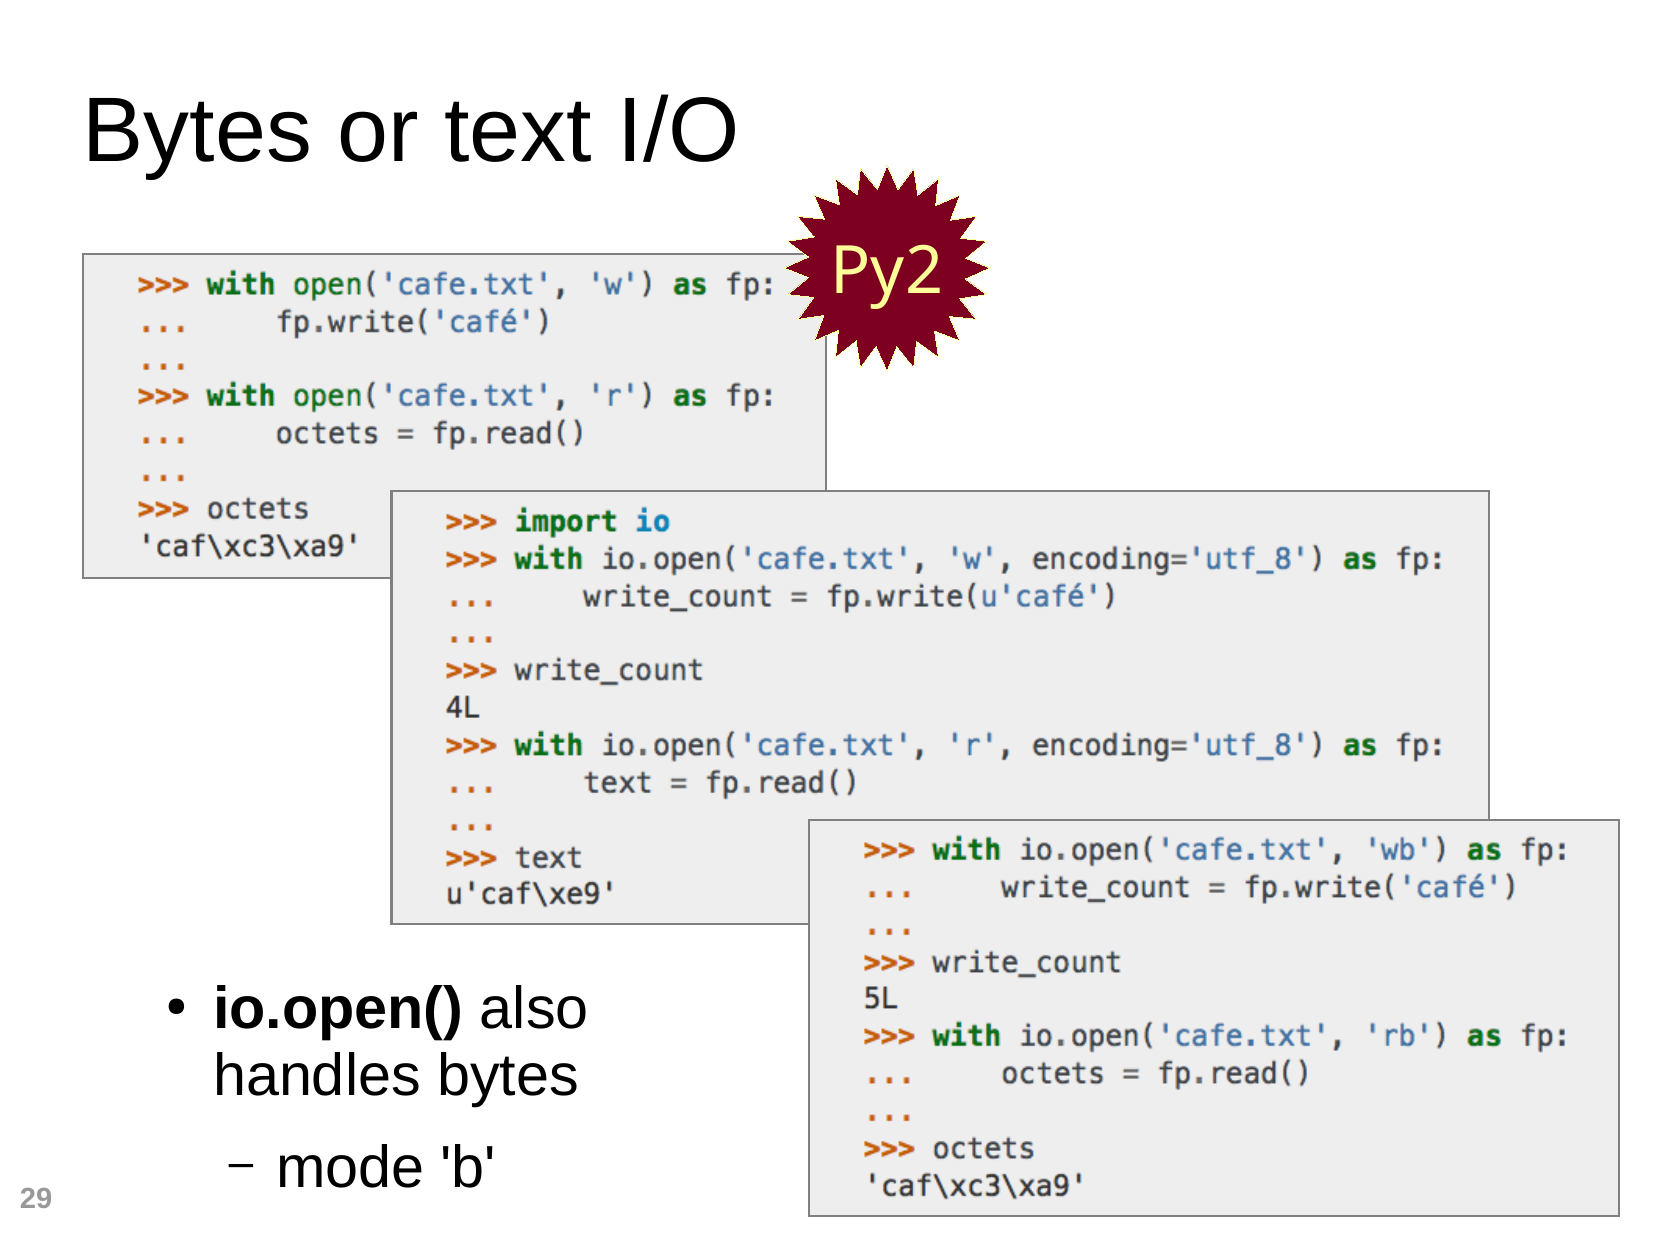

# Bytes or text I/O
Py2
io.open() also
handles bytes
mode 'b'
29